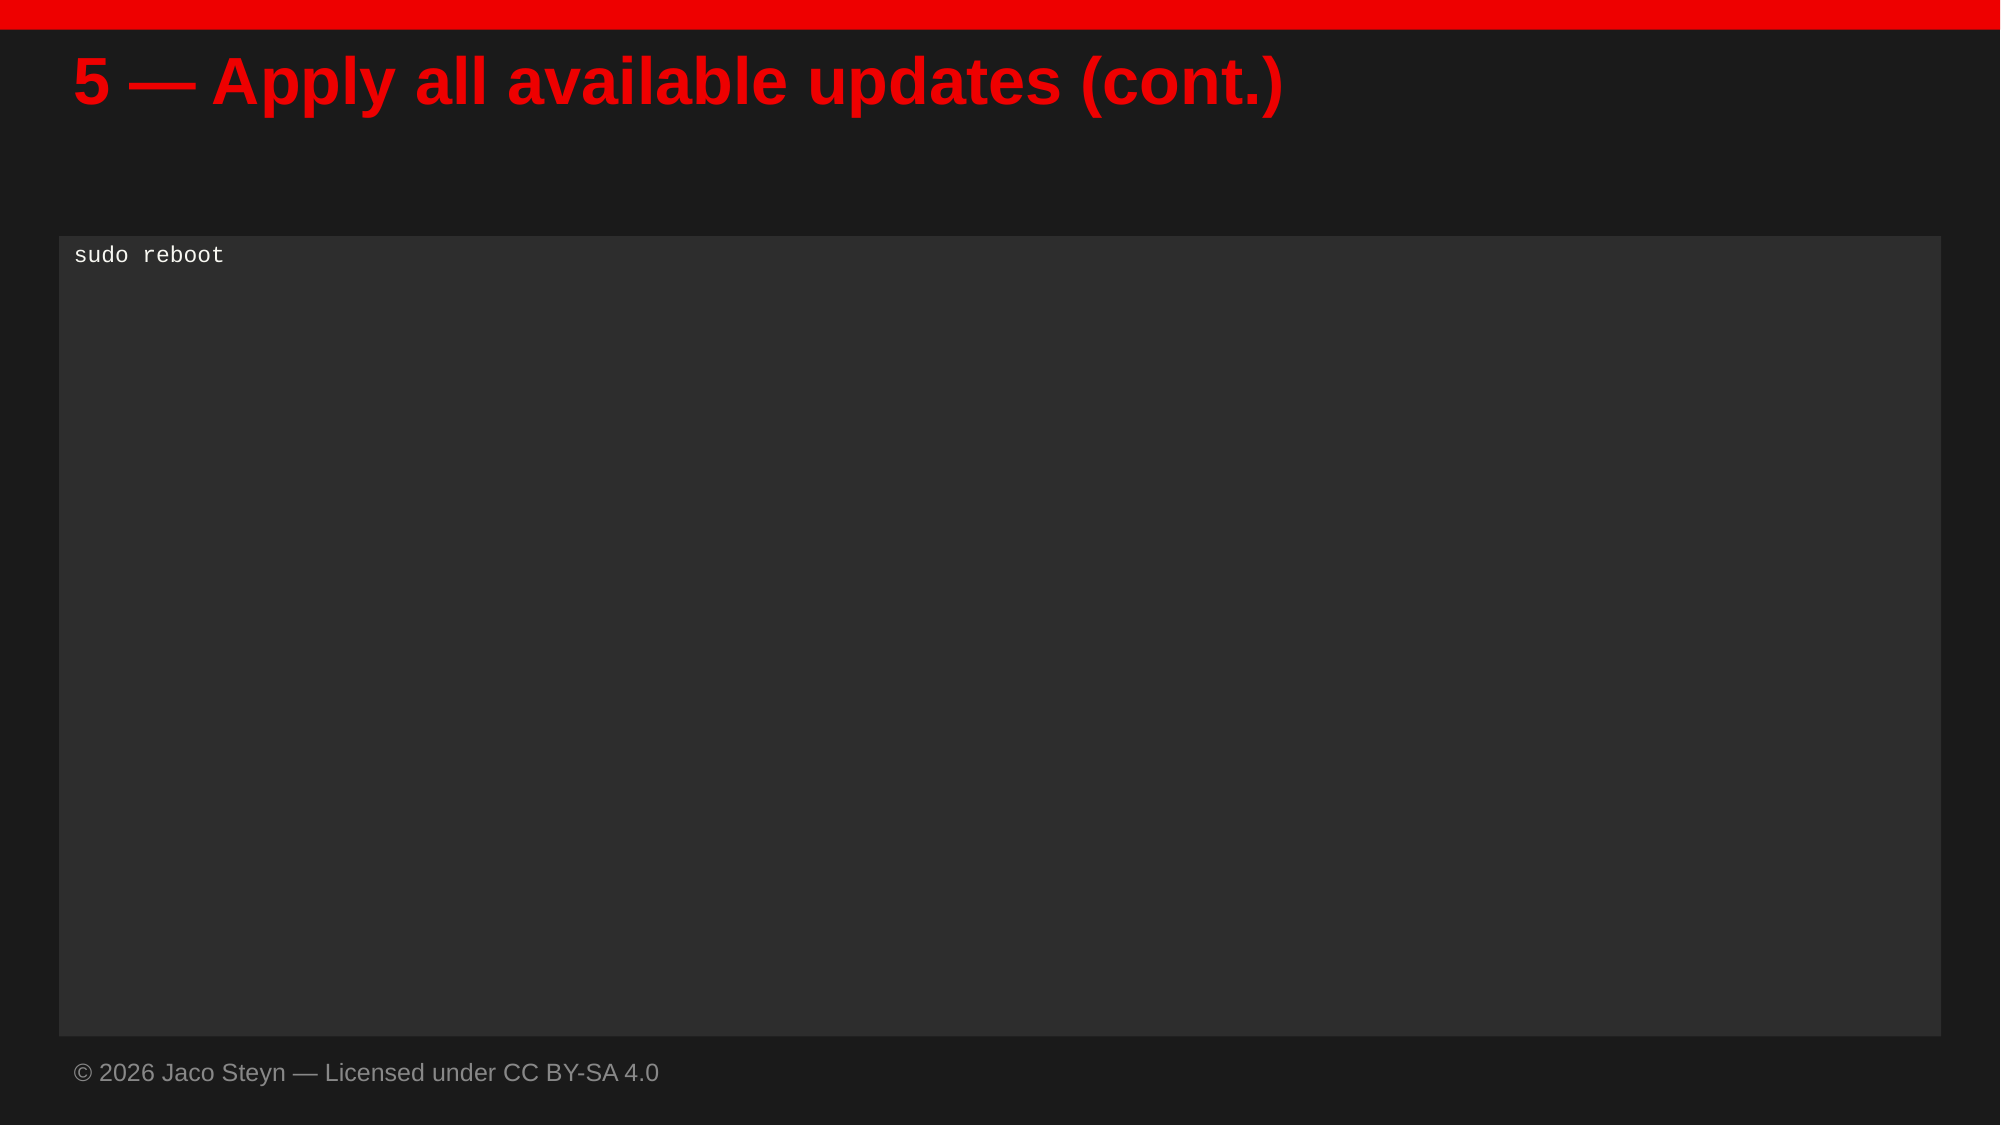

5 — Apply all available updates (cont.)
sudo reboot
© 2026 Jaco Steyn — Licensed under CC BY-SA 4.0